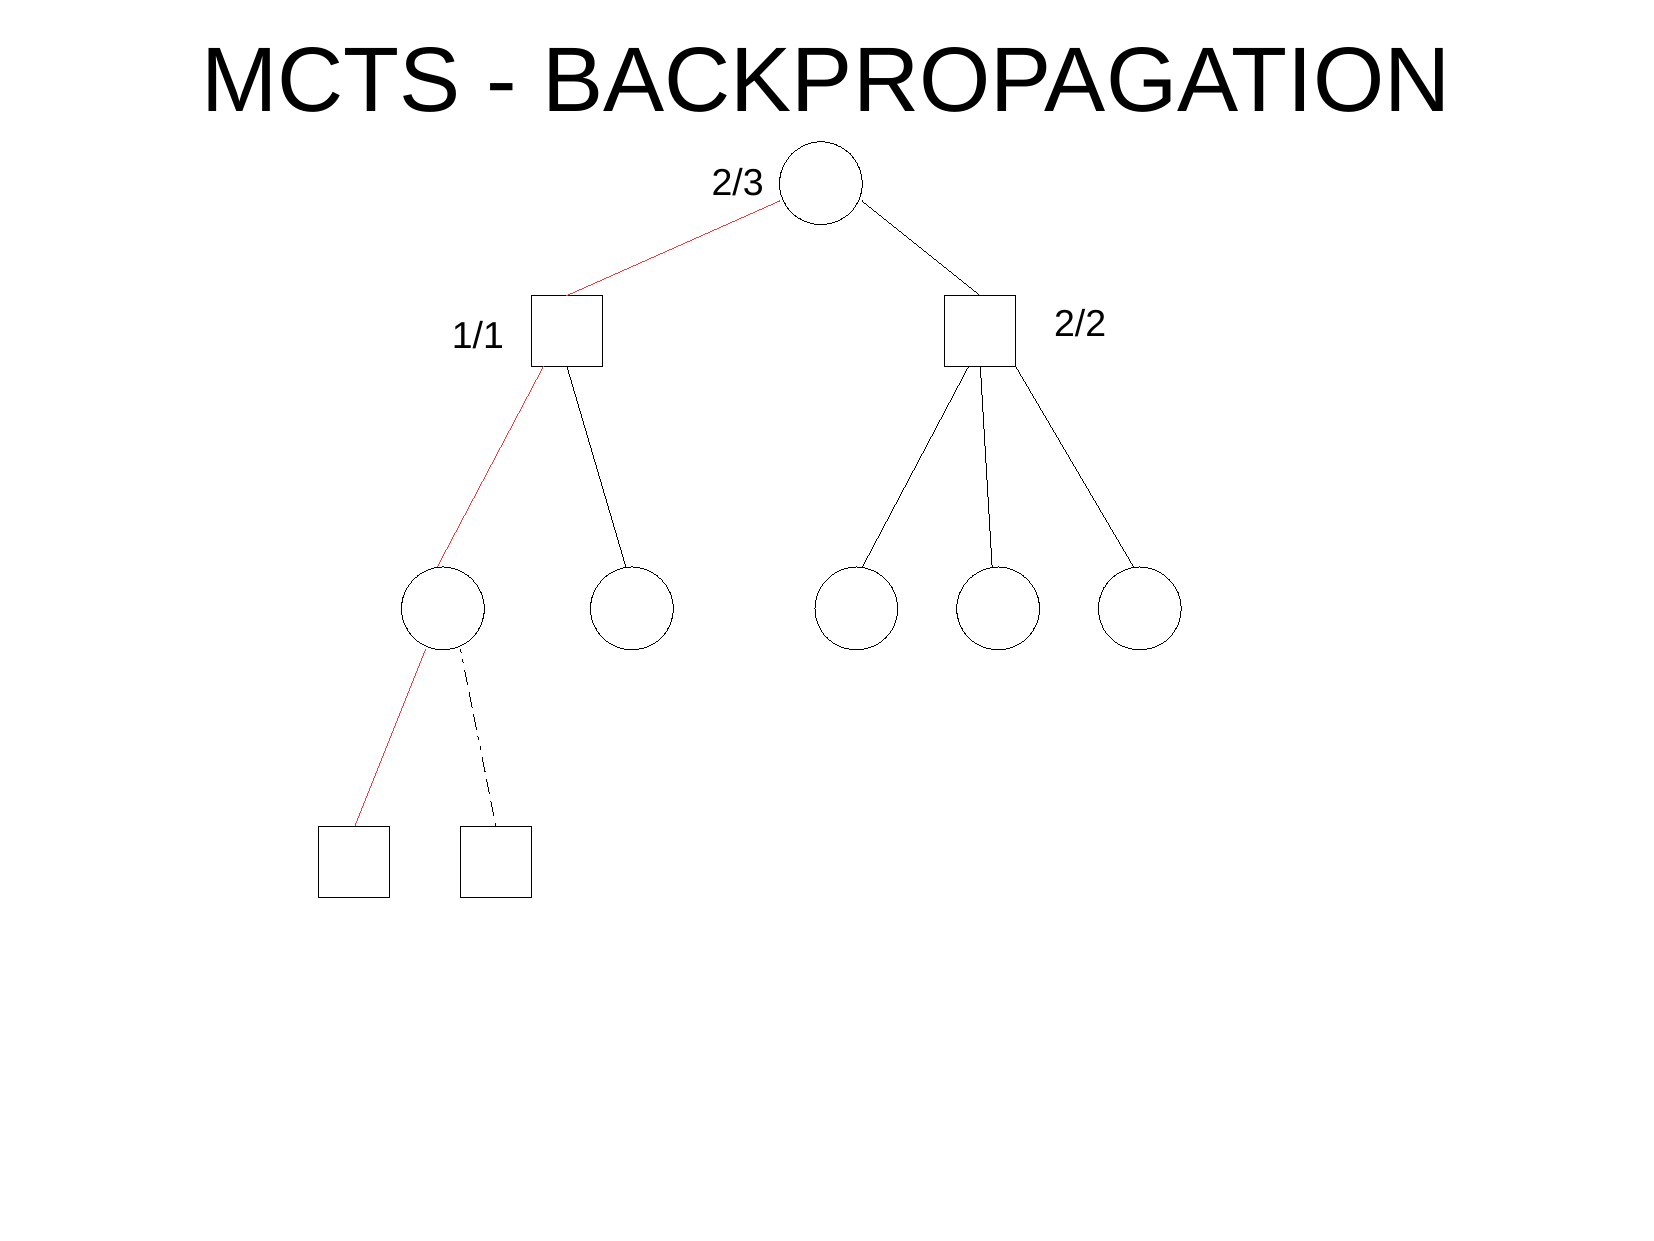

# MCTS - BACKPROPAGATION
2/3
2/2
1/1